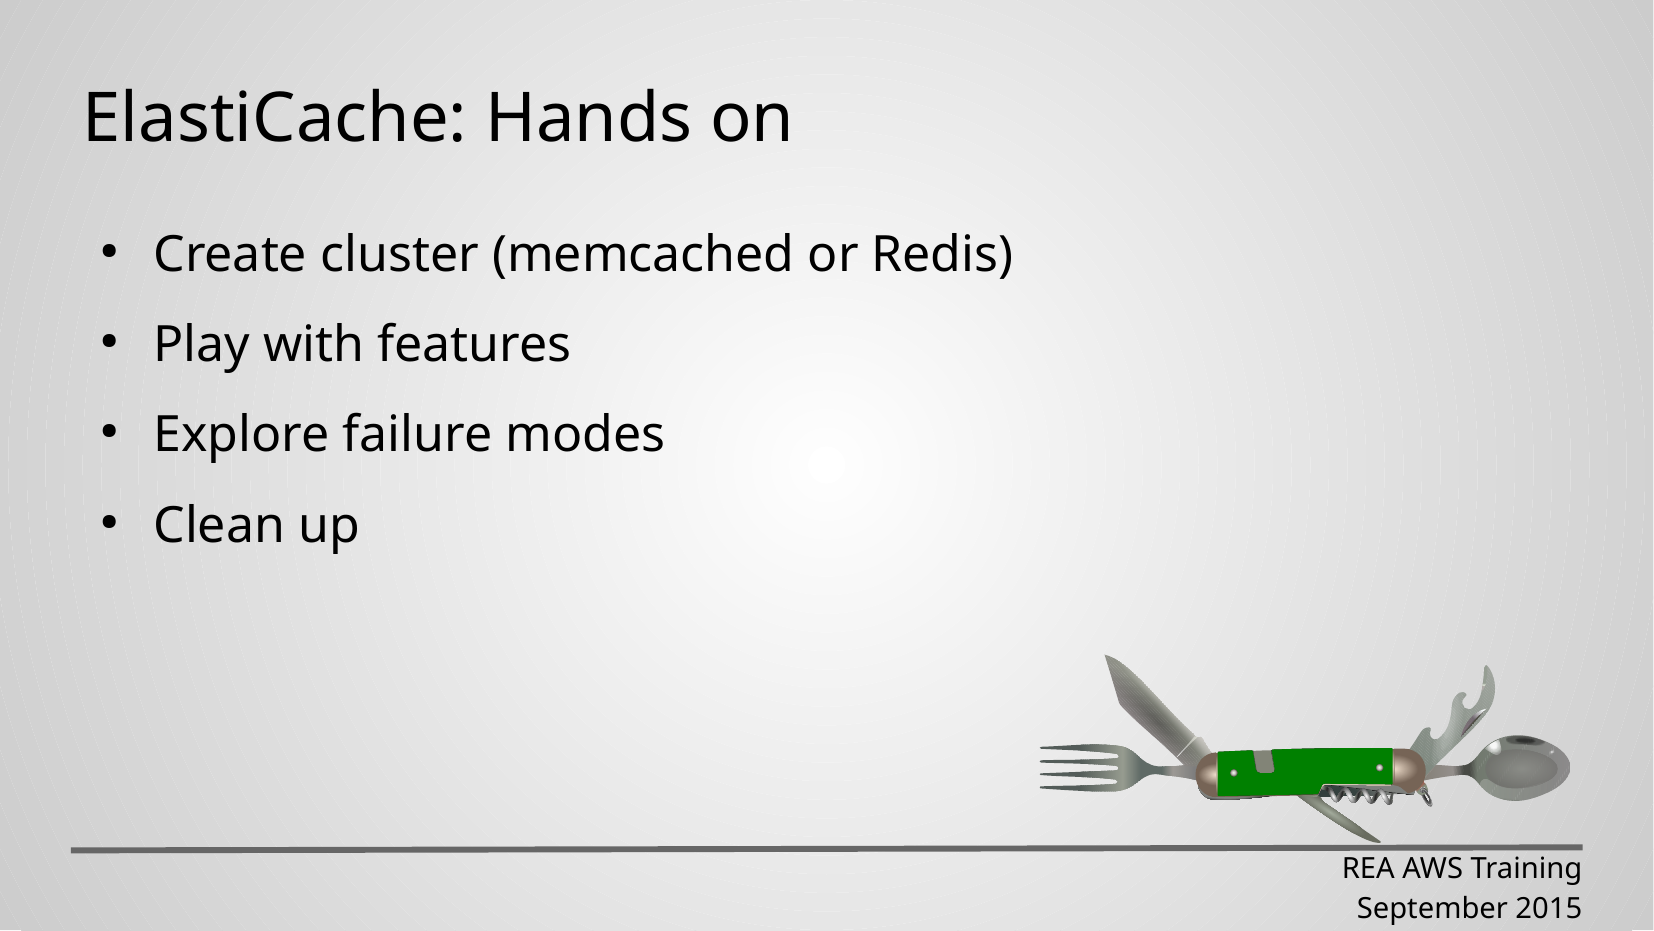

# ElastiCache: Hands on
Create cluster (memcached or Redis)
Play with features
Explore failure modes
Clean up